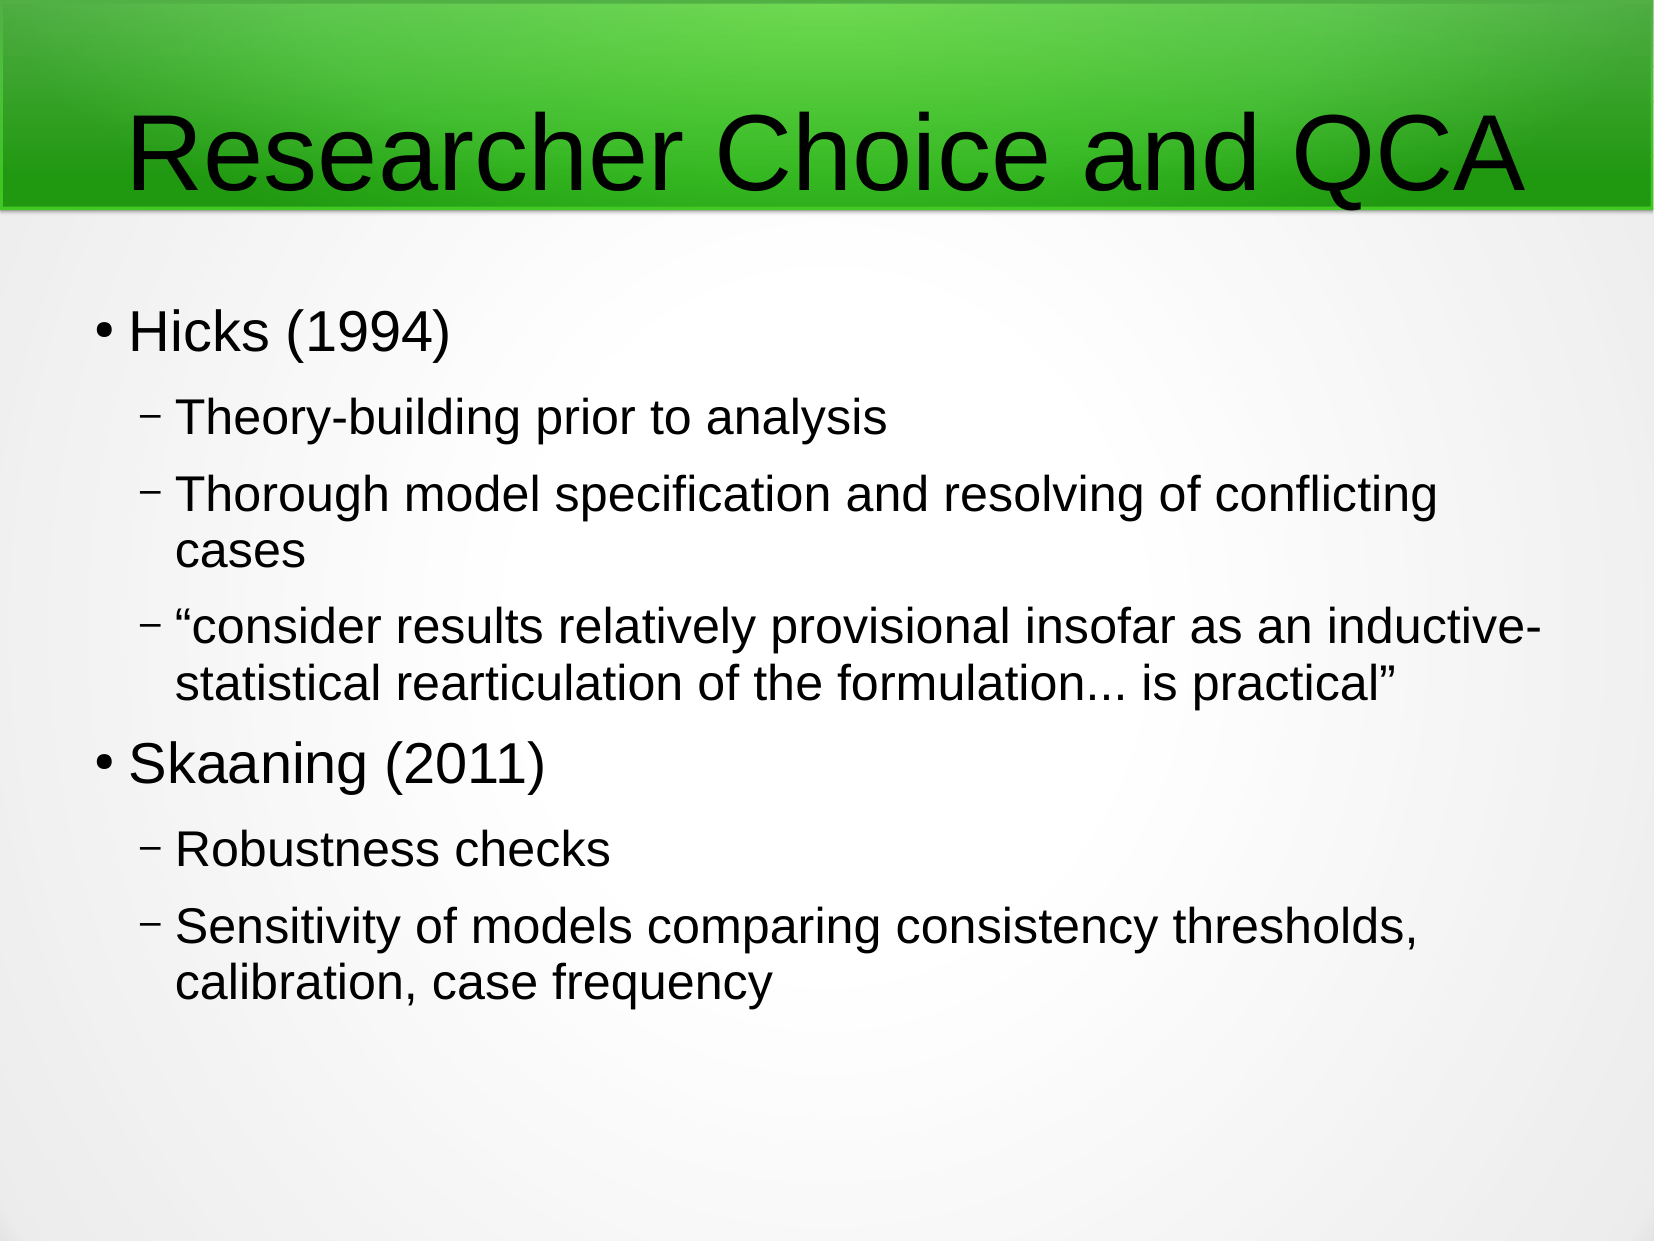

# Researcher Choice and QCA
Hicks (1994)
Theory-building prior to analysis
Thorough model specification and resolving of conflicting cases
“consider results relatively provisional insofar as an inductive-statistical rearticulation of the formulation... is practical”
Skaaning (2011)
Robustness checks
Sensitivity of models comparing consistency thresholds, calibration, case frequency